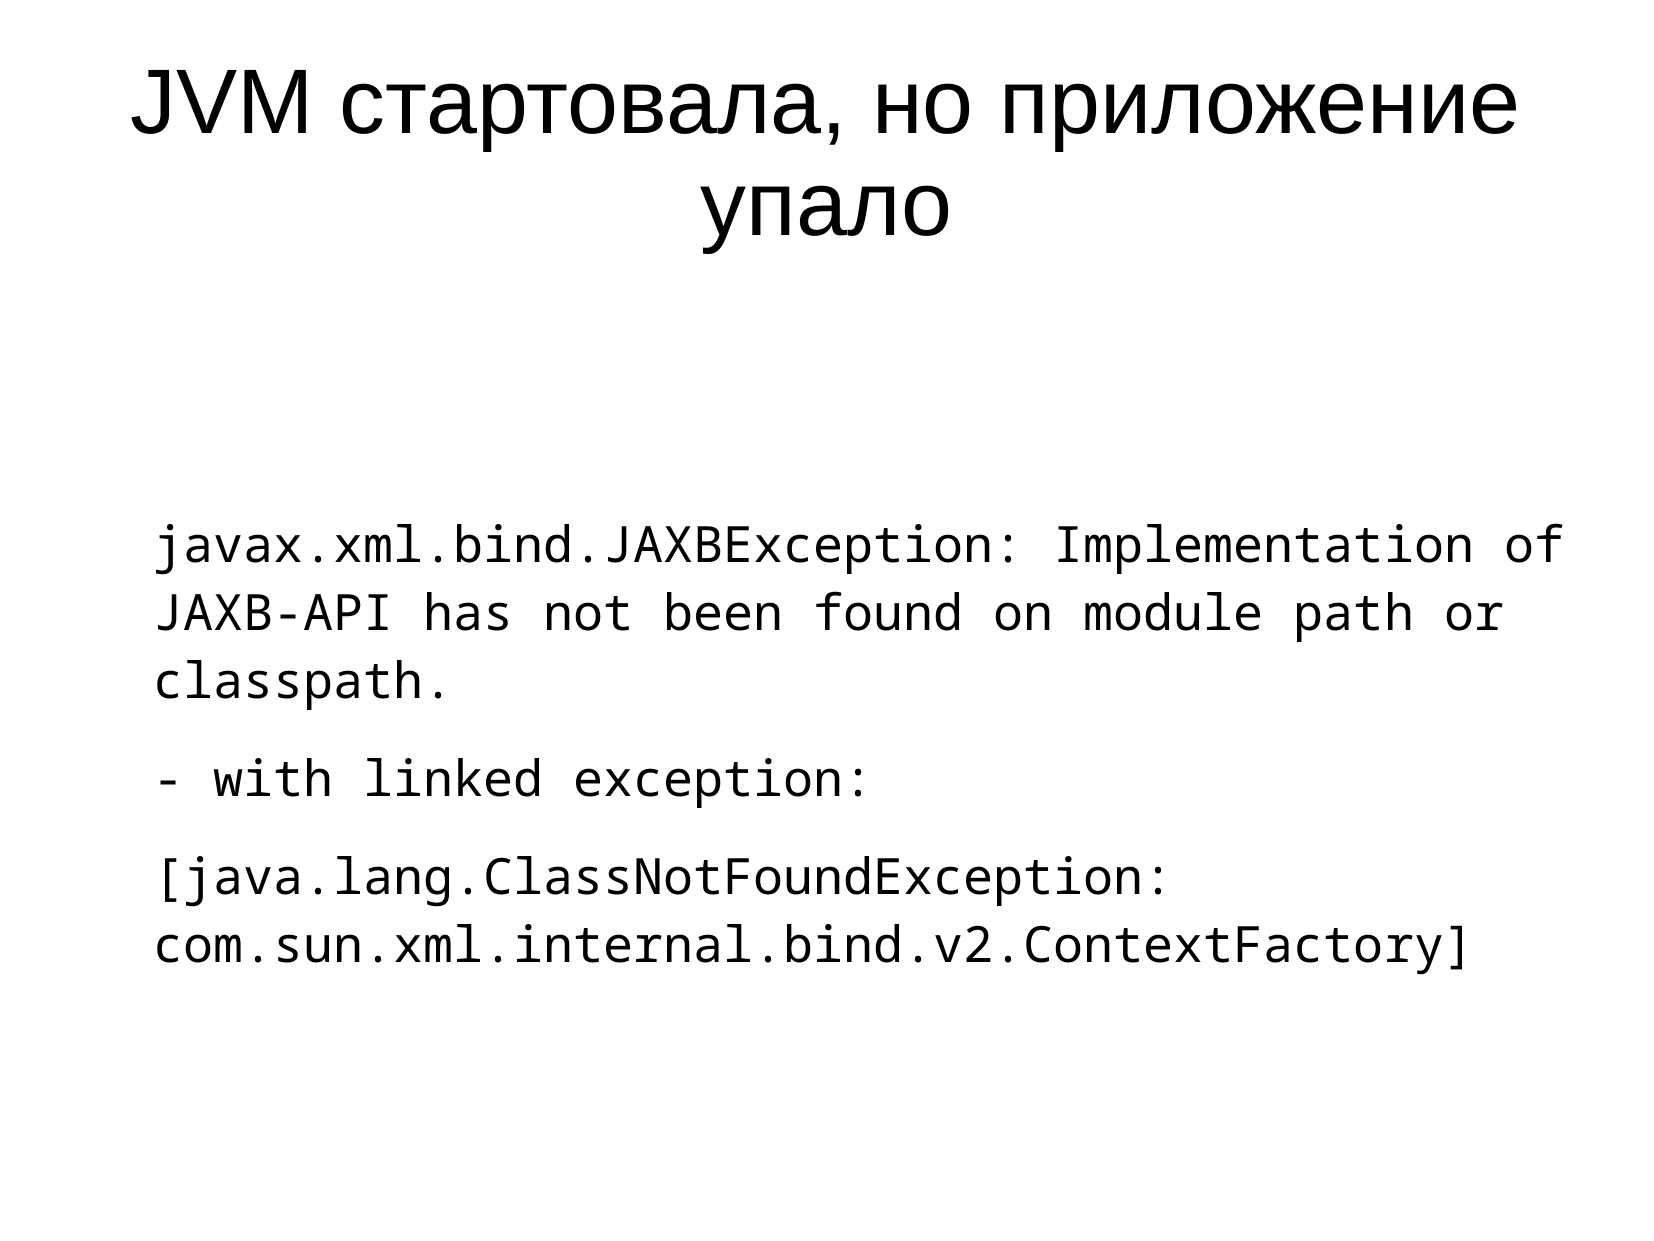

# JVM стартовала, но приложение упало
javax.xml.bind.JAXBException: Implementation of JAXB-API has not been found on module path or classpath.
- with linked exception:
[java.lang.ClassNotFoundException: com.sun.xml.internal.bind.v2.ContextFactory]